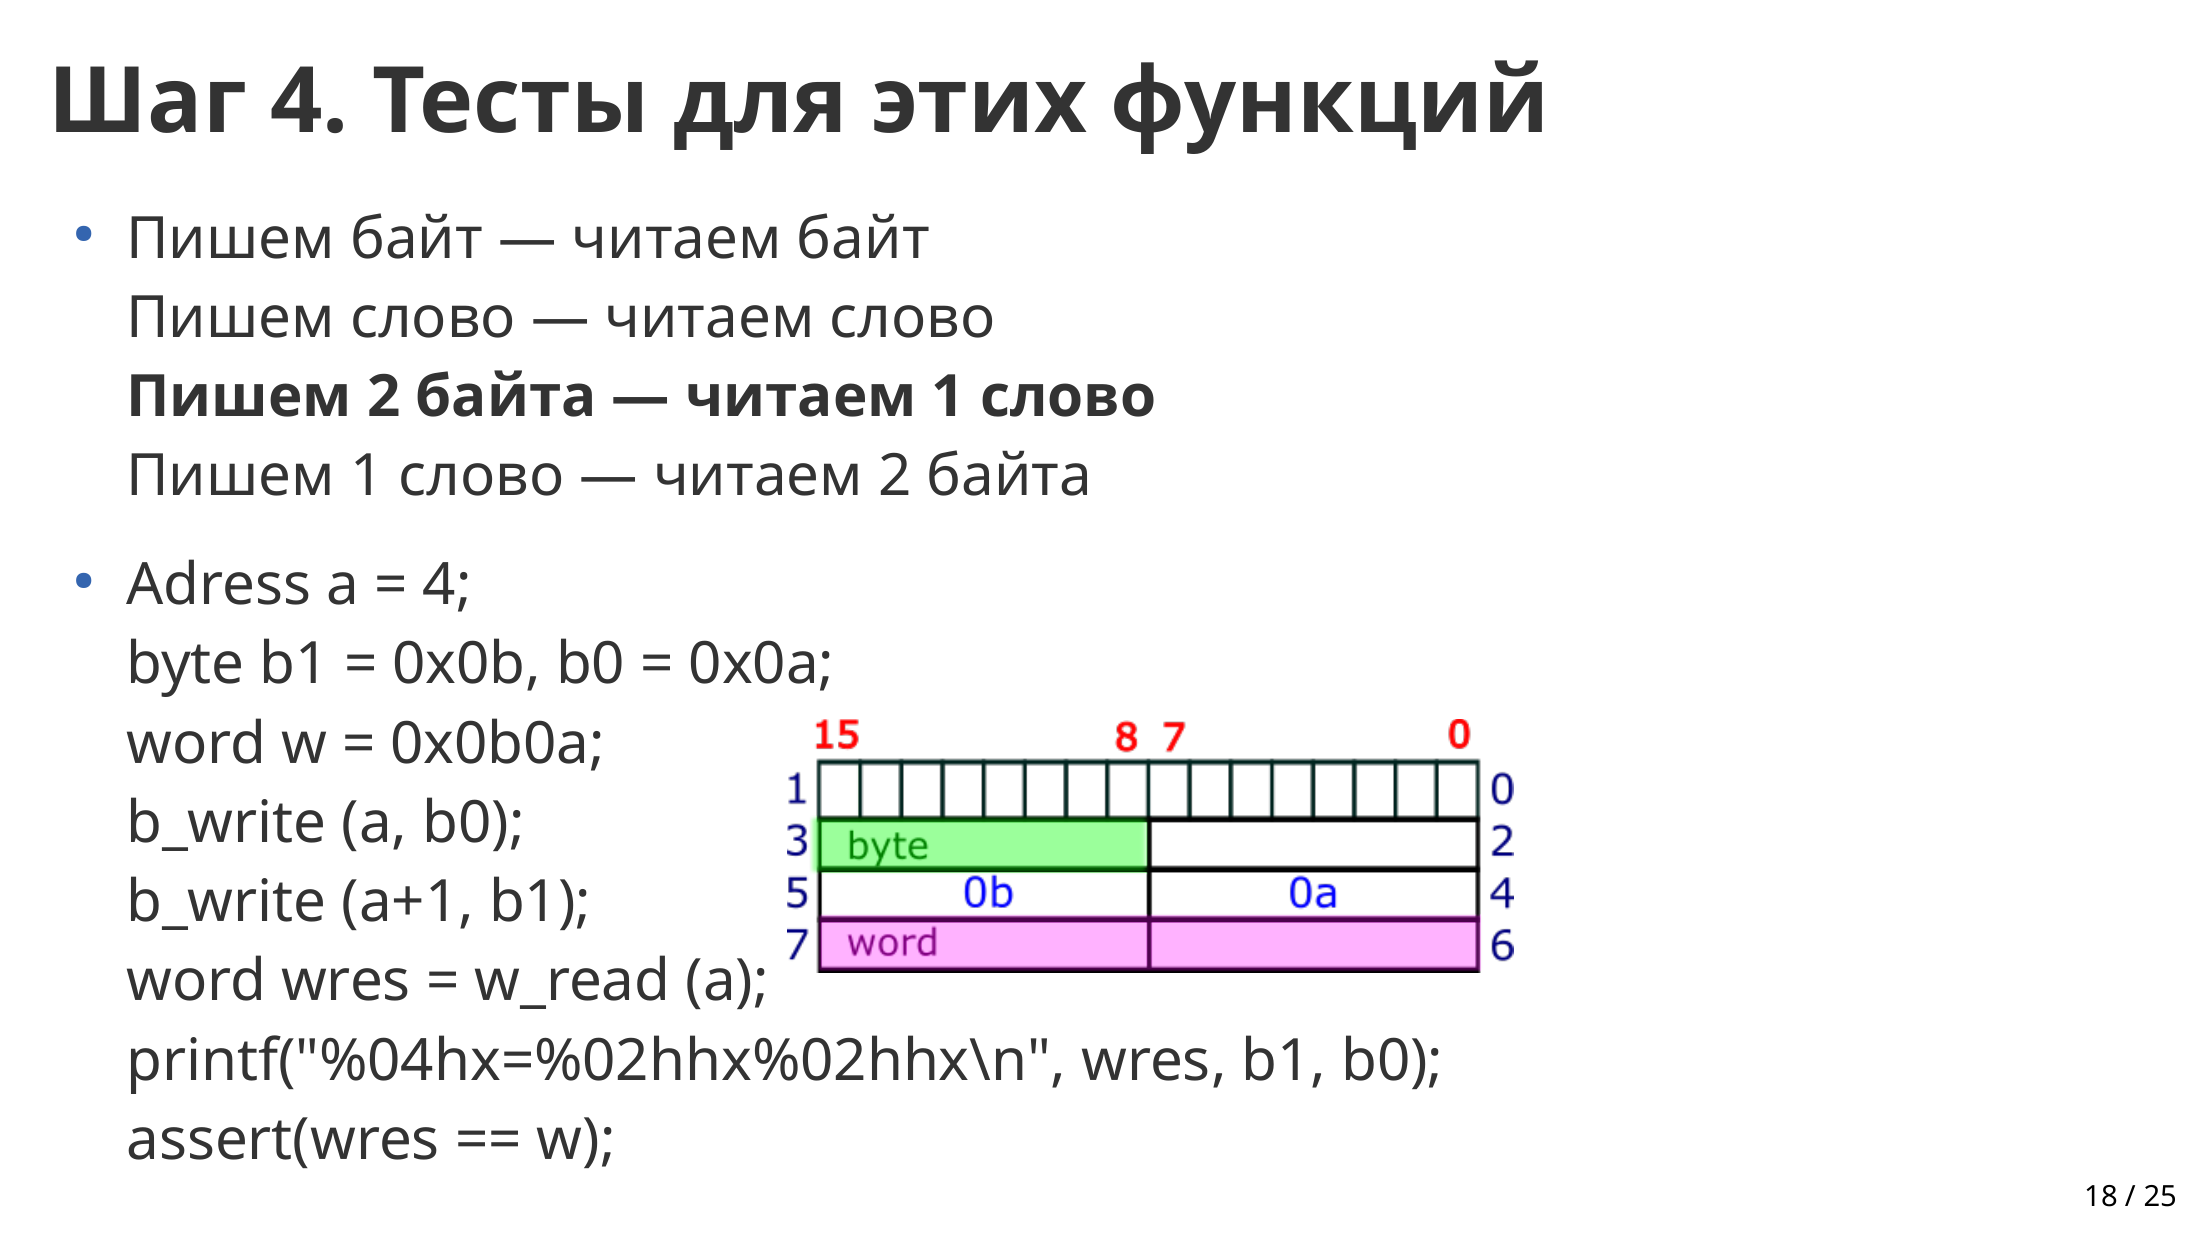

# Шаг 4. Тесты для этих функций
Пишем байт — читаем байт
Пишем слово — читаем слово
Пишем 2 байта — читаем 1 слово
Пишем 1 слово — читаем 2 байта
Adress a = 4;
byte b1 = 0x0b, b0 = 0x0a;
word w = 0x0b0a;
b_write (a, b0);
b_write (a+1, b1);
word wres = w_read (a);
printf("%04hx=%02hhx%02hhx\n", wres, b1, b0);
assert(wres == w);
18